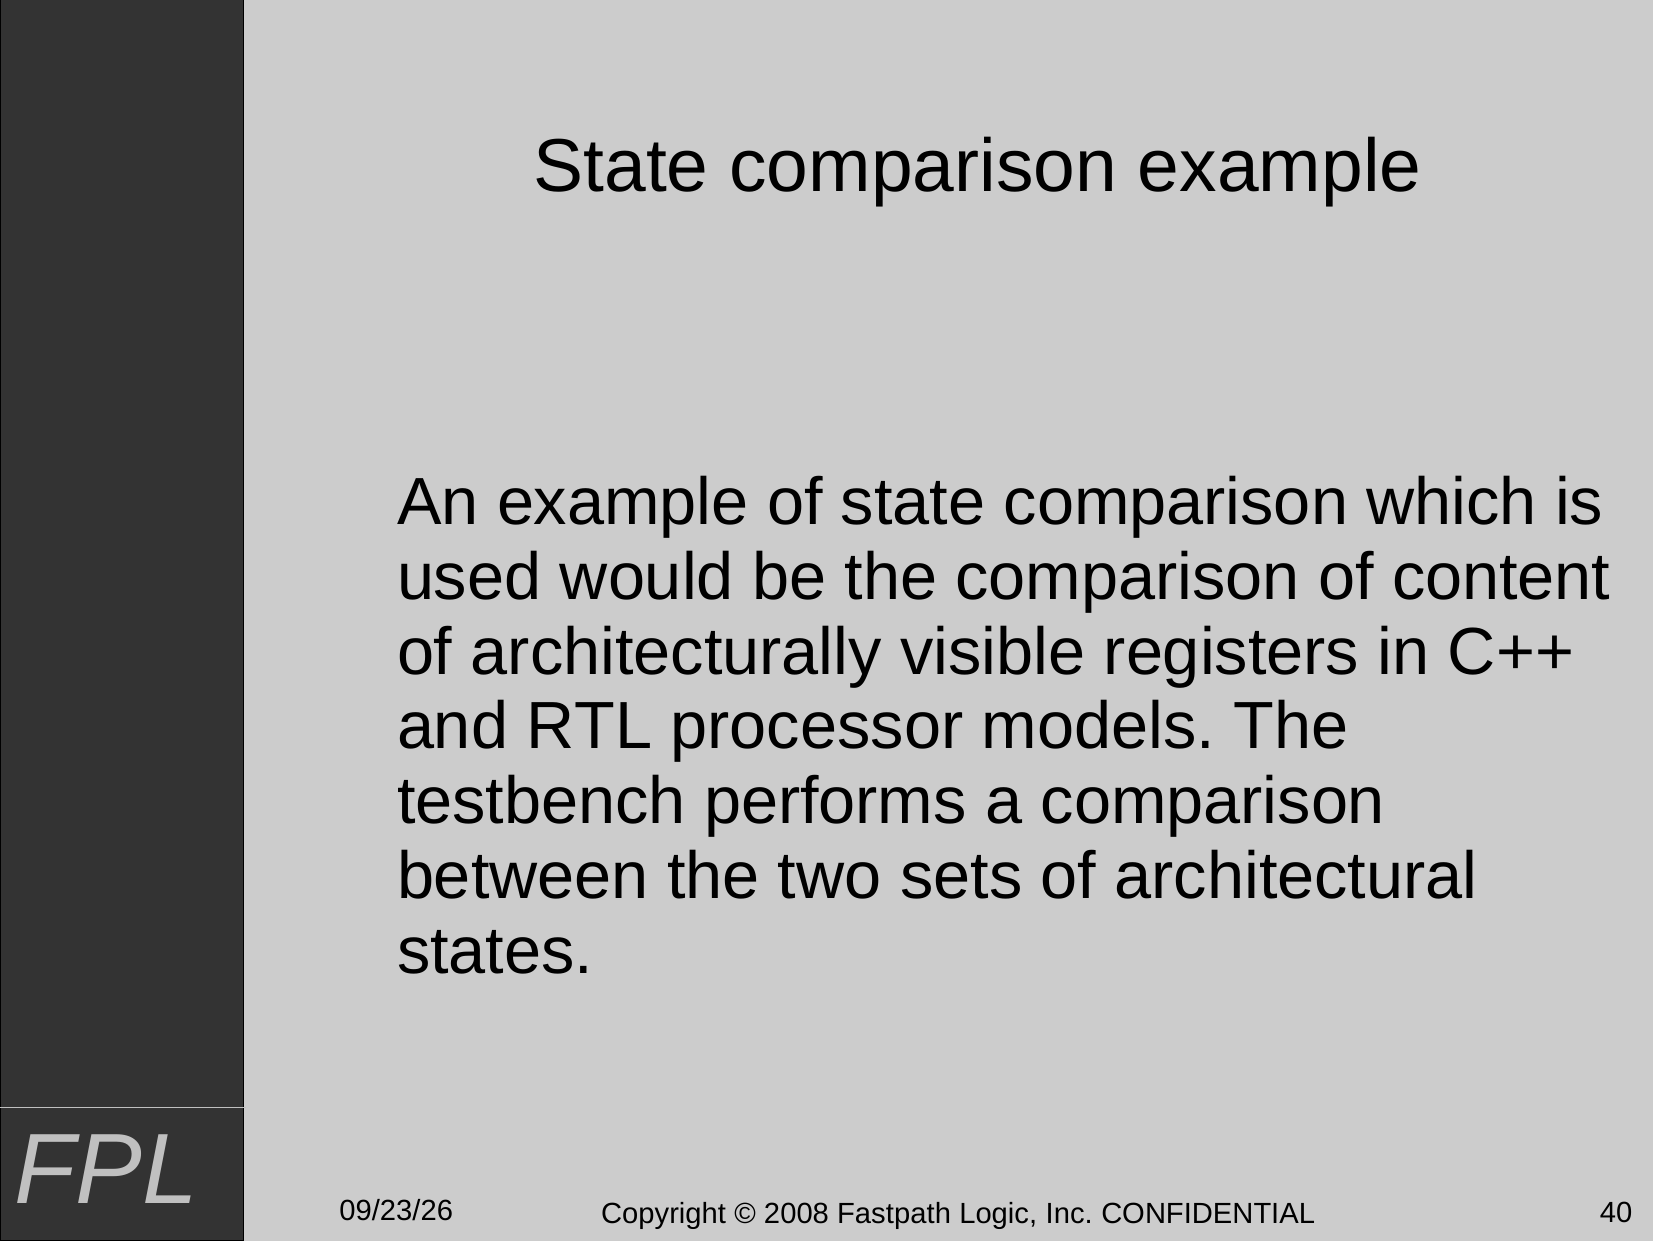

# State comparison example
An example of state comparison which is used would be the comparison of content of architecturally visible registers in C++ and RTL processor models. The testbench performs a comparison between the two sets of architectural states.
40
© 2008 FASTPATH LOGIC INC.